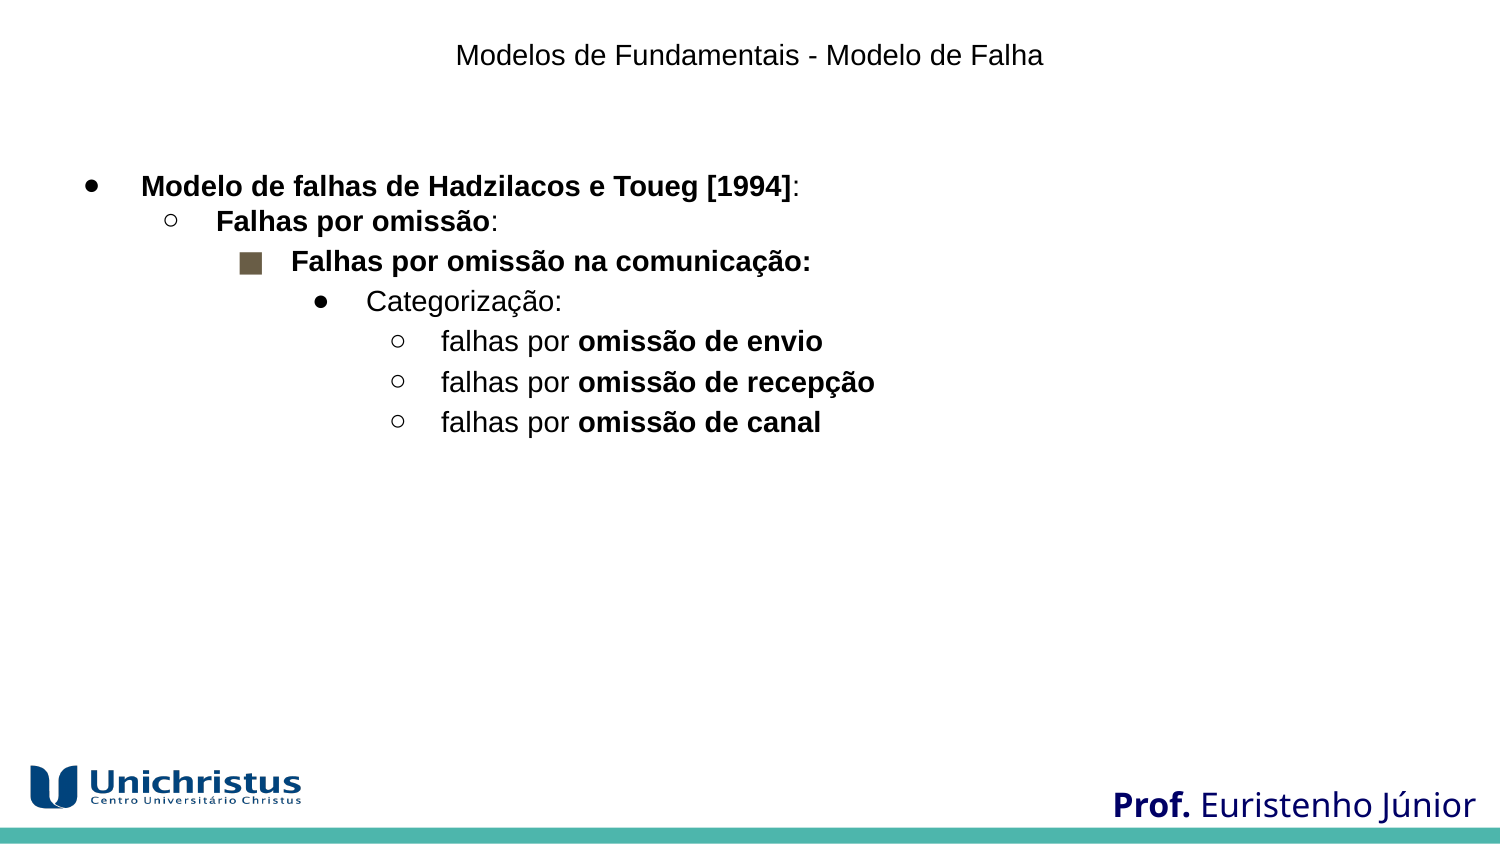

# Modelos de Fundamentais - Modelo de Falha
Modelo de falhas de Hadzilacos e Toueg [1994]:
Falhas por omissão:
Falhas por omissão na comunicação:
Categorização:
falhas por omissão de envio
falhas por omissão de recepção
falhas por omissão de canal
Prof. Euristenho Júnior